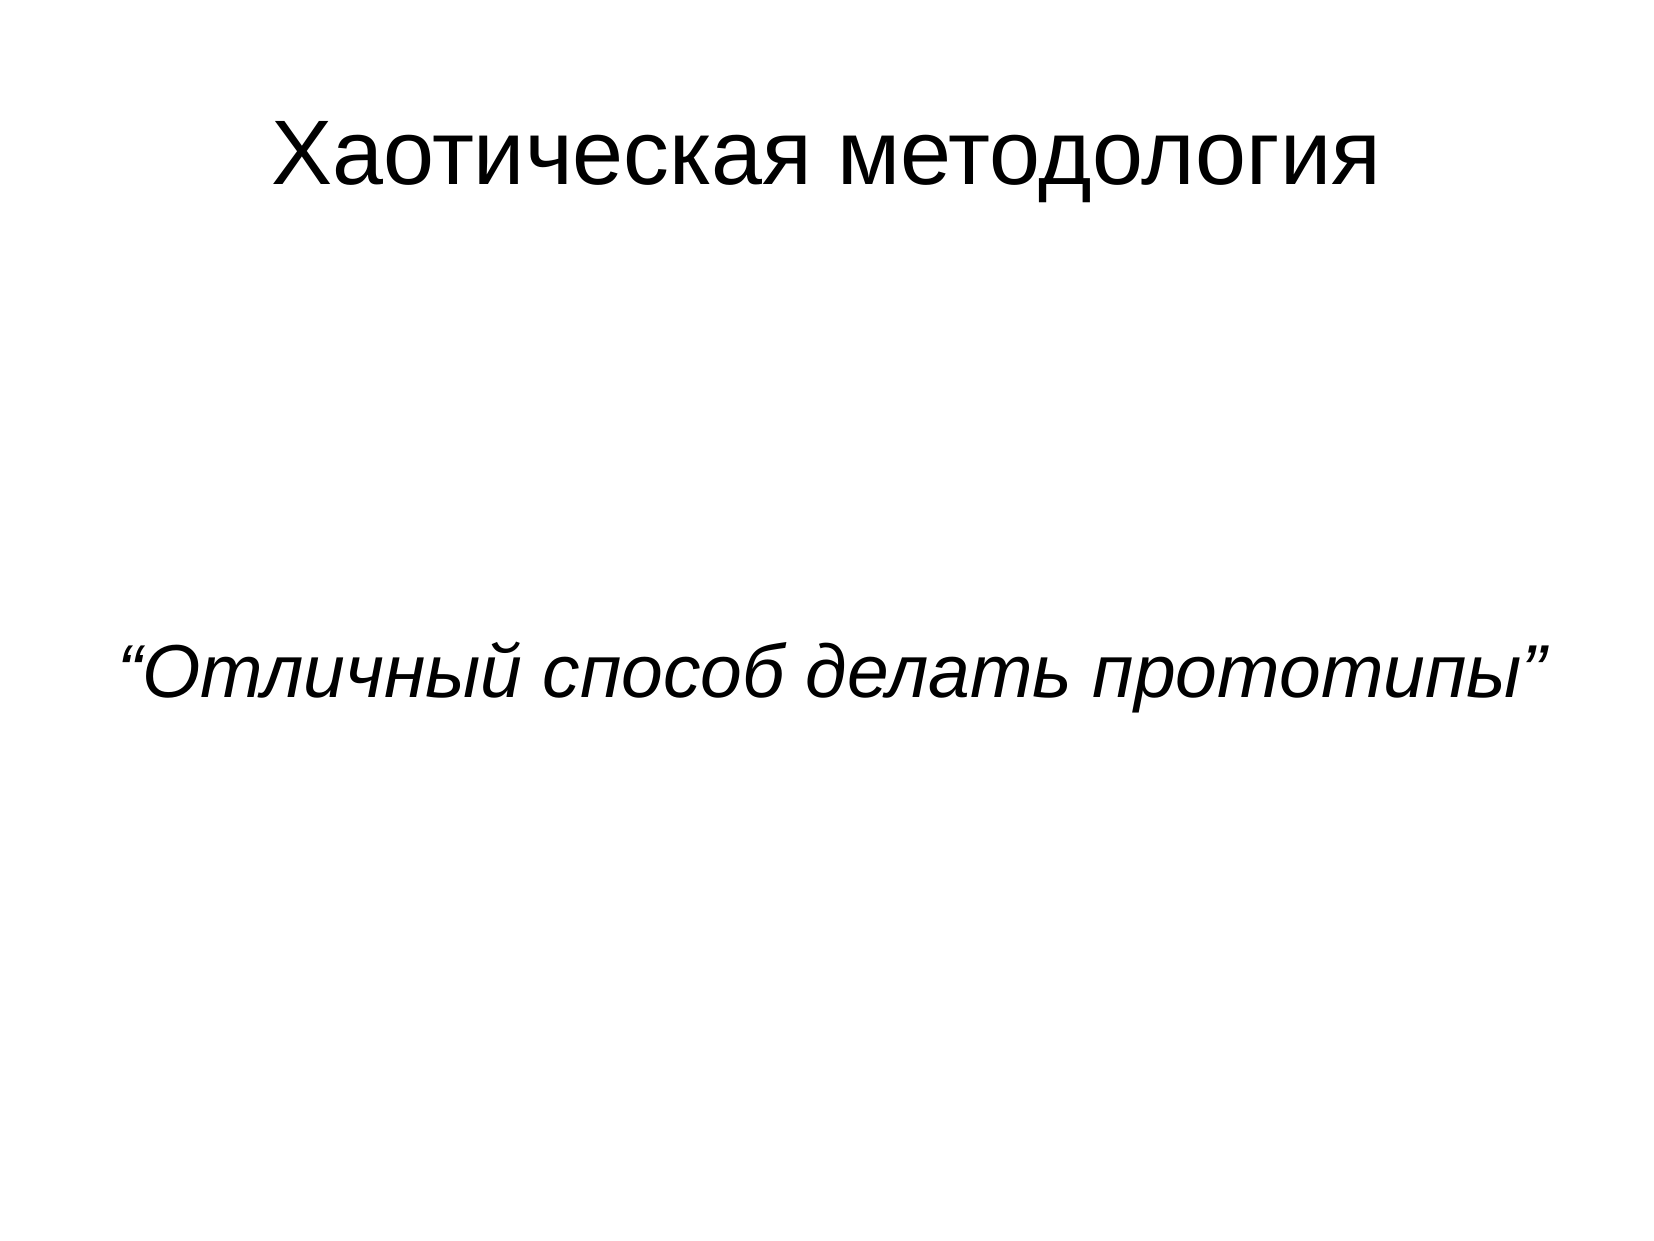

# Хаотическая методология
“Отличный способ делать прототипы”